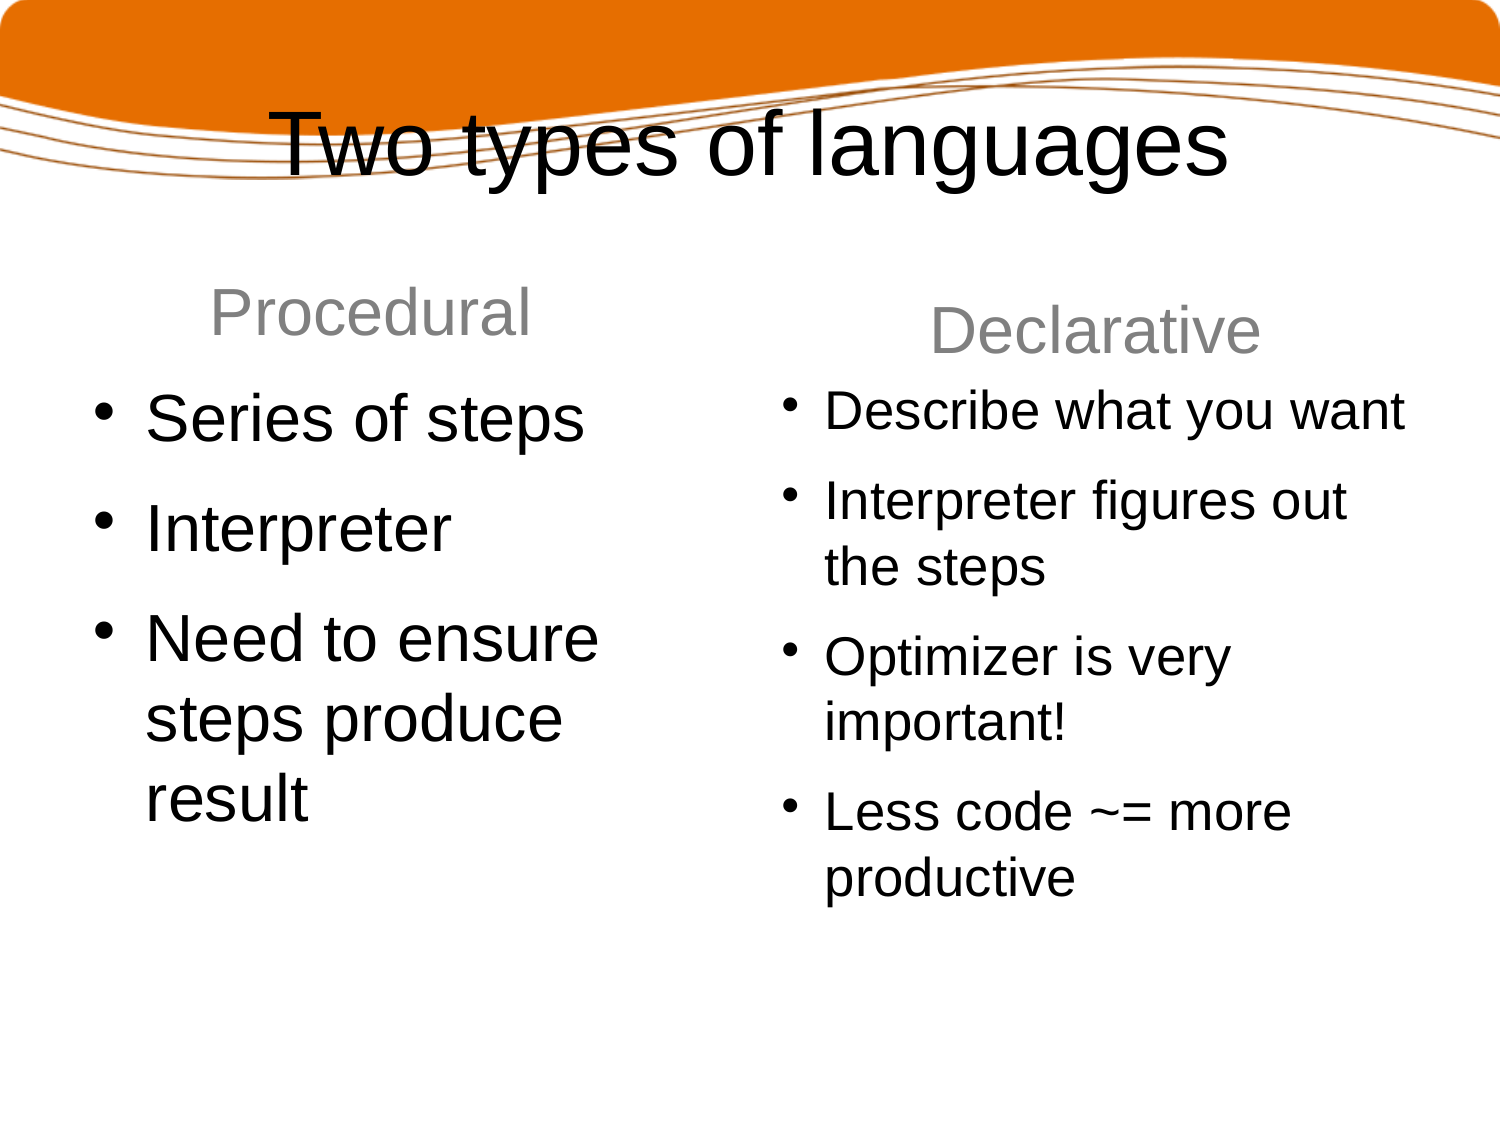

Two types of languages
Procedural
Declarative
Series of steps
Interpreter
Need to ensure steps produce result
Describe what you want
Interpreter figures out the steps
Optimizer is very important!
Less code ~= more productive